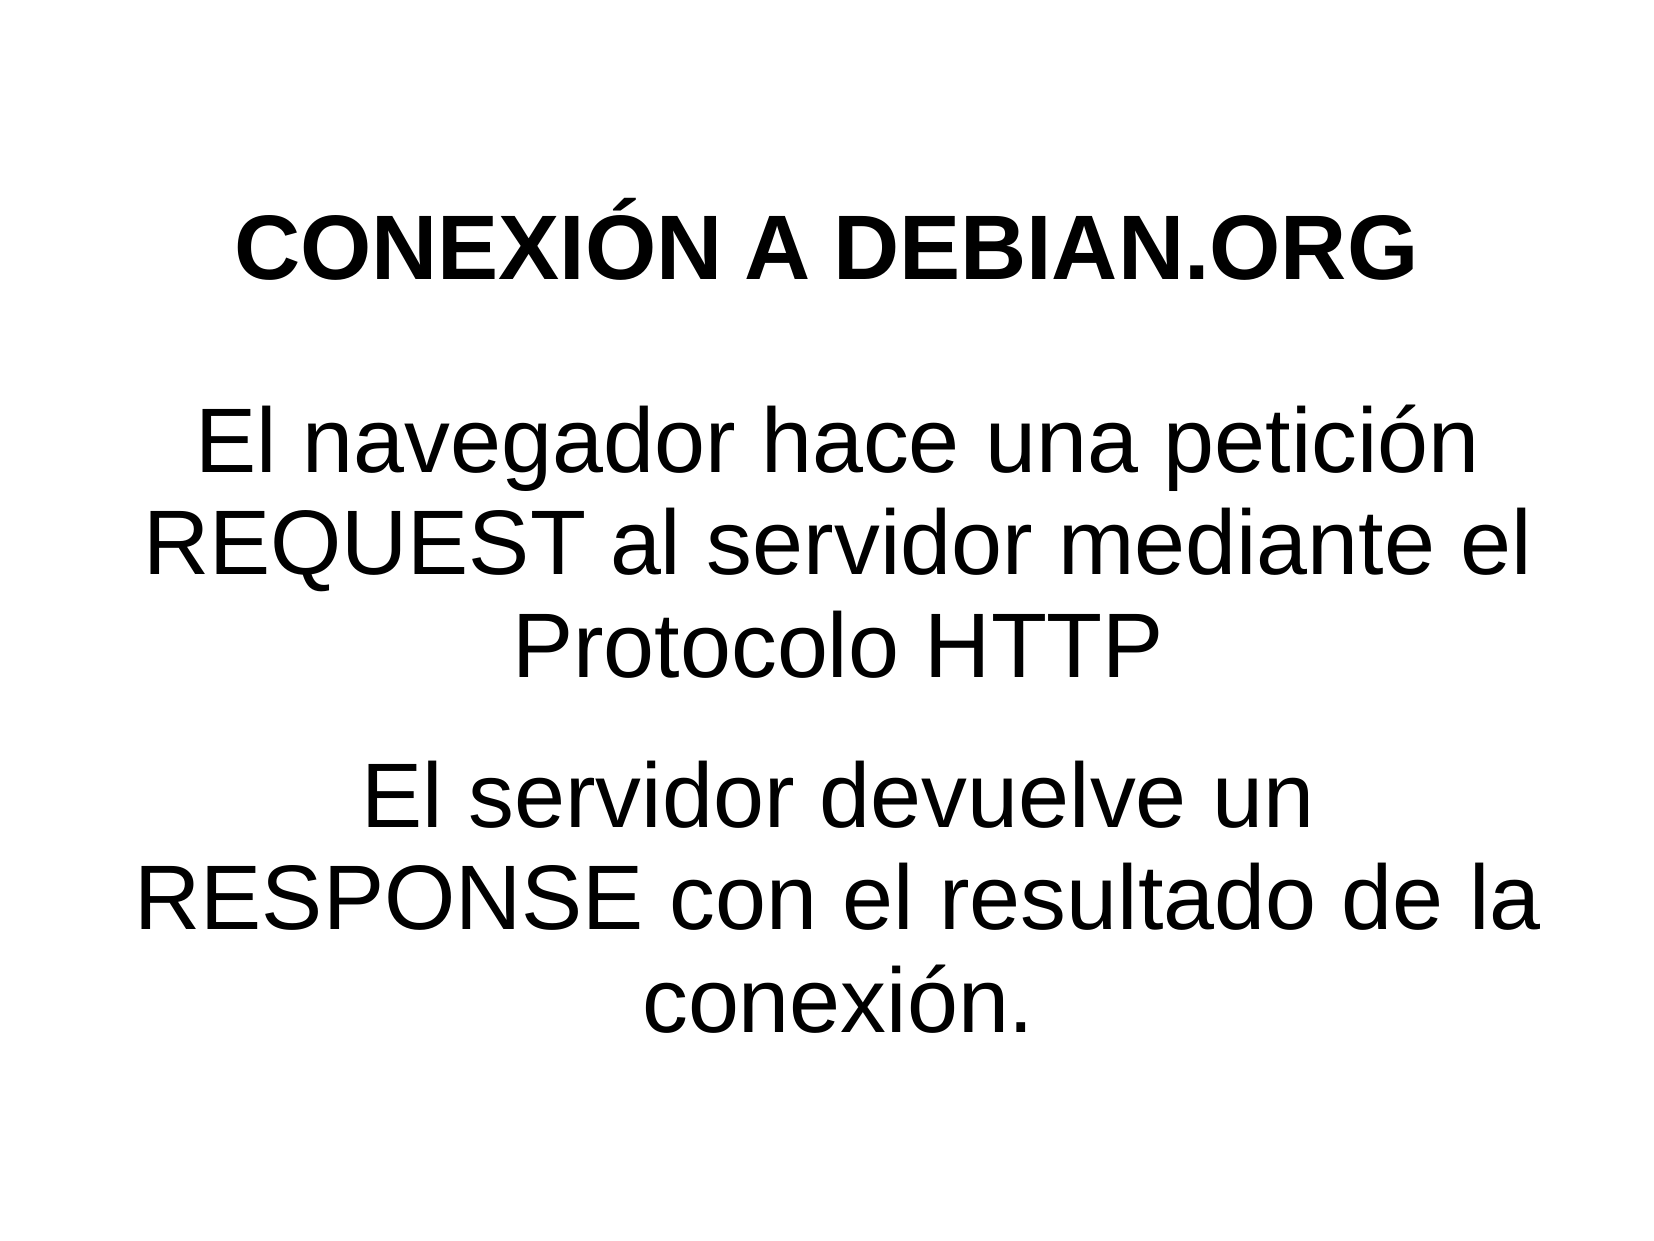

# CONEXIÓN A DEBIAN.ORG
El navegador hace una petición REQUEST al servidor mediante el Protocolo HTTP
El servidor devuelve un RESPONSE con el resultado de la conexión.